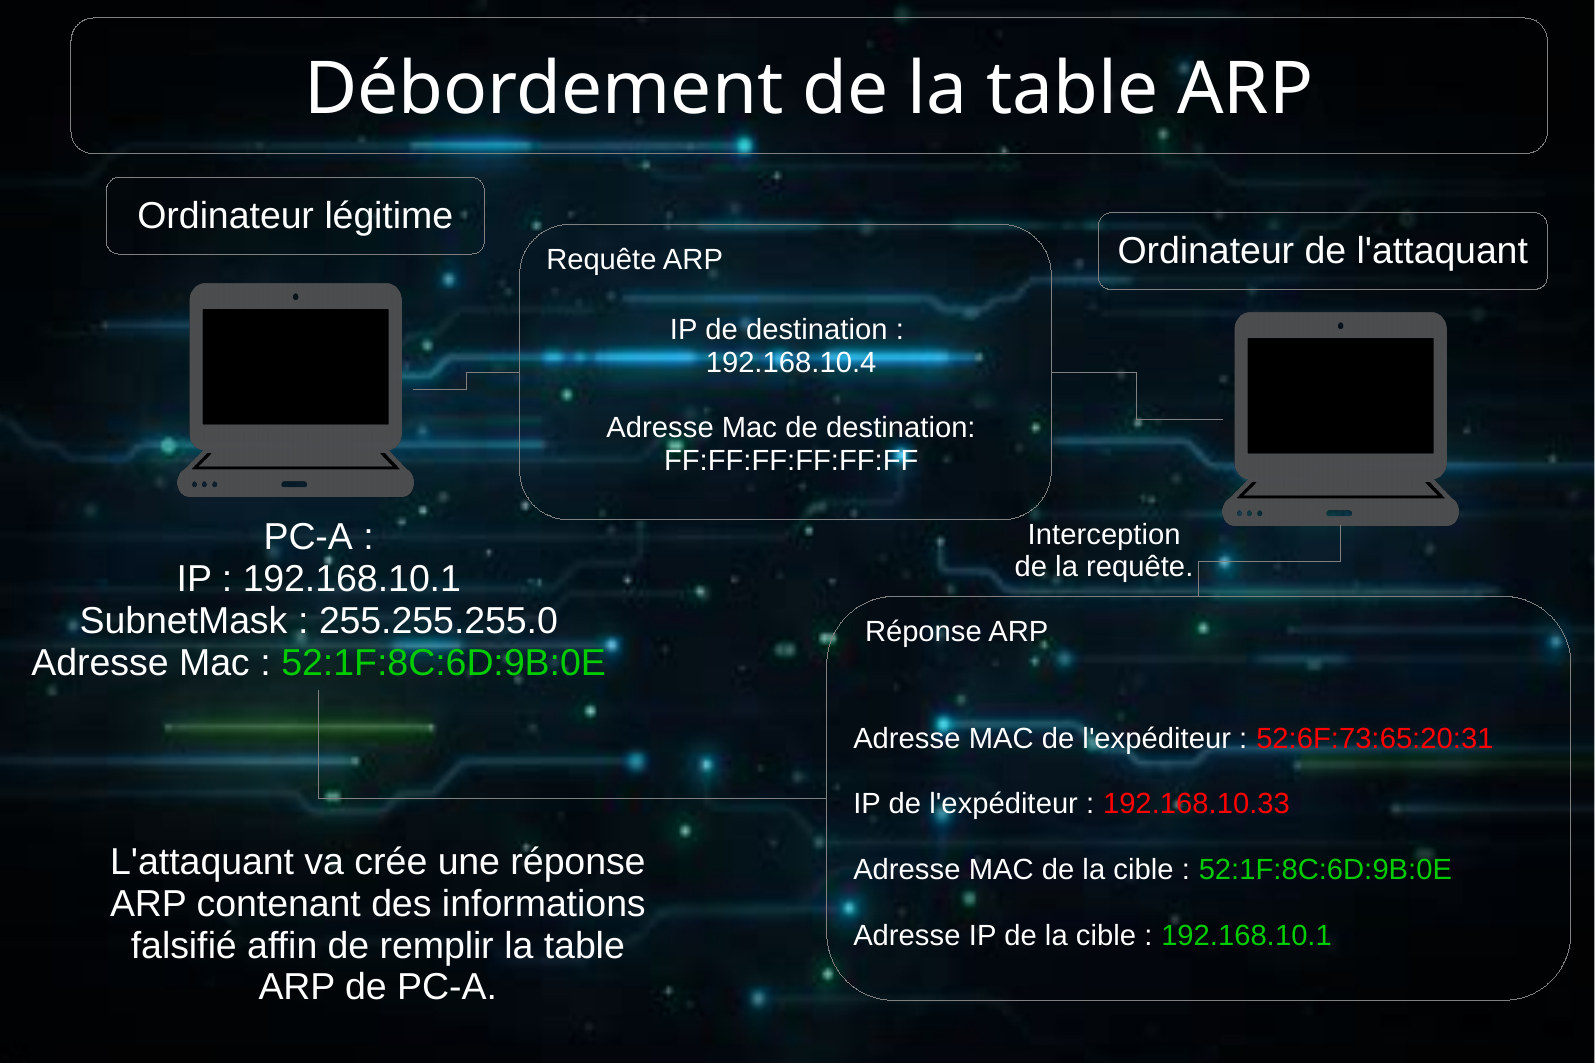

Débordement de la table ARP
Ordinateur légitime
Ordinateur de l'attaquant
Requête ARP
0
IP de destination :
192.168.10.4
Adresse Mac de destination: FF:FF:FF:FF:FF:FF
0
PC-A :
IP : 192.168.10.1
SubnetMask : 255.255.255.0
Adresse Mac : 52:1F:8C:6D:9B:0E
Interception de la requête.
Réponse ARP
Adresse MAC de l'expéditeur : 52:6F:73:65:20:31
IP de l'expéditeur : 192.168.10.33
Adresse MAC de la cible : 52:1F:8C:6D:9B:0E
Adresse IP de la cible : 192.168.10.1
L'attaquant va crée une réponse ARP contenant des informations falsifié affin de remplir la table ARP de PC-A.